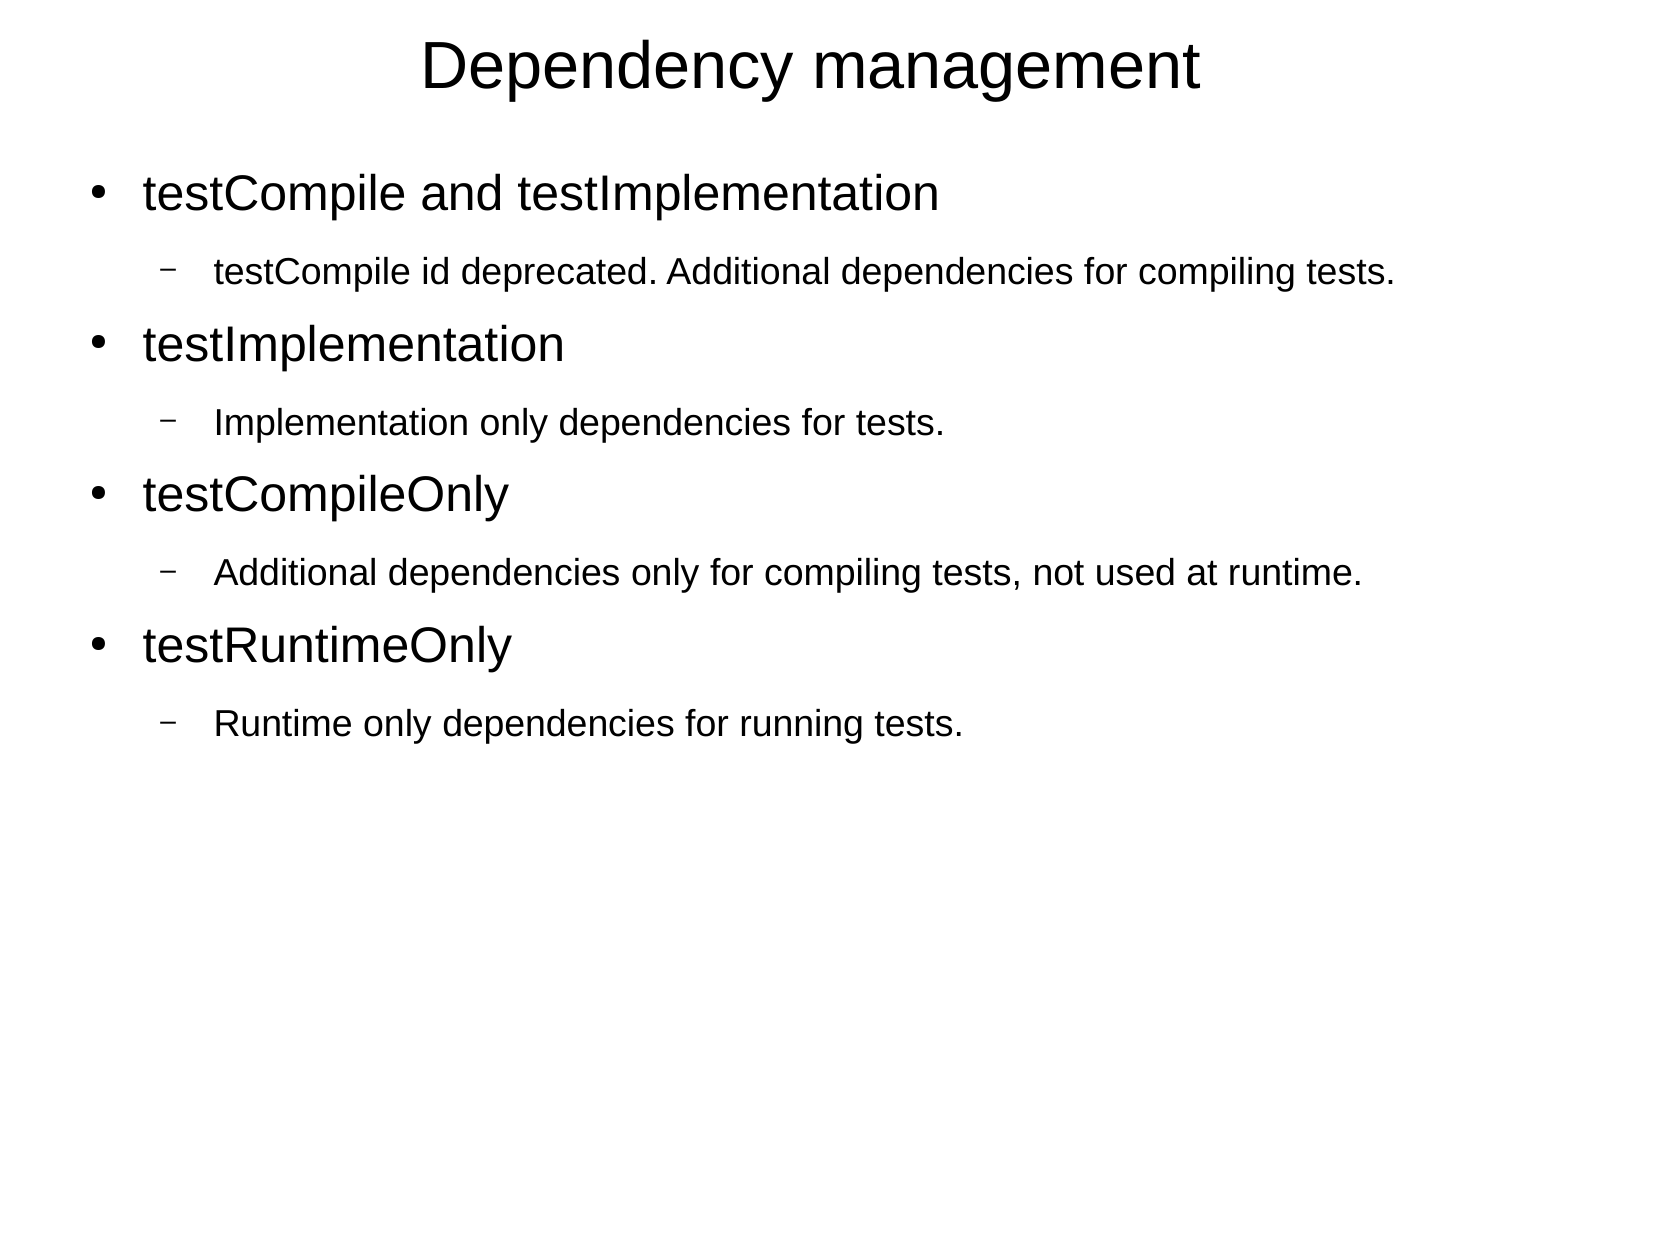

# Dependency management
testCompile and testImplementation
testCompile id deprecated. Additional dependencies for compiling tests.
testImplementation
Implementation only dependencies for tests.
testCompileOnly
Additional dependencies only for compiling tests, not used at runtime.
testRuntimeOnly
Runtime only dependencies for running tests.